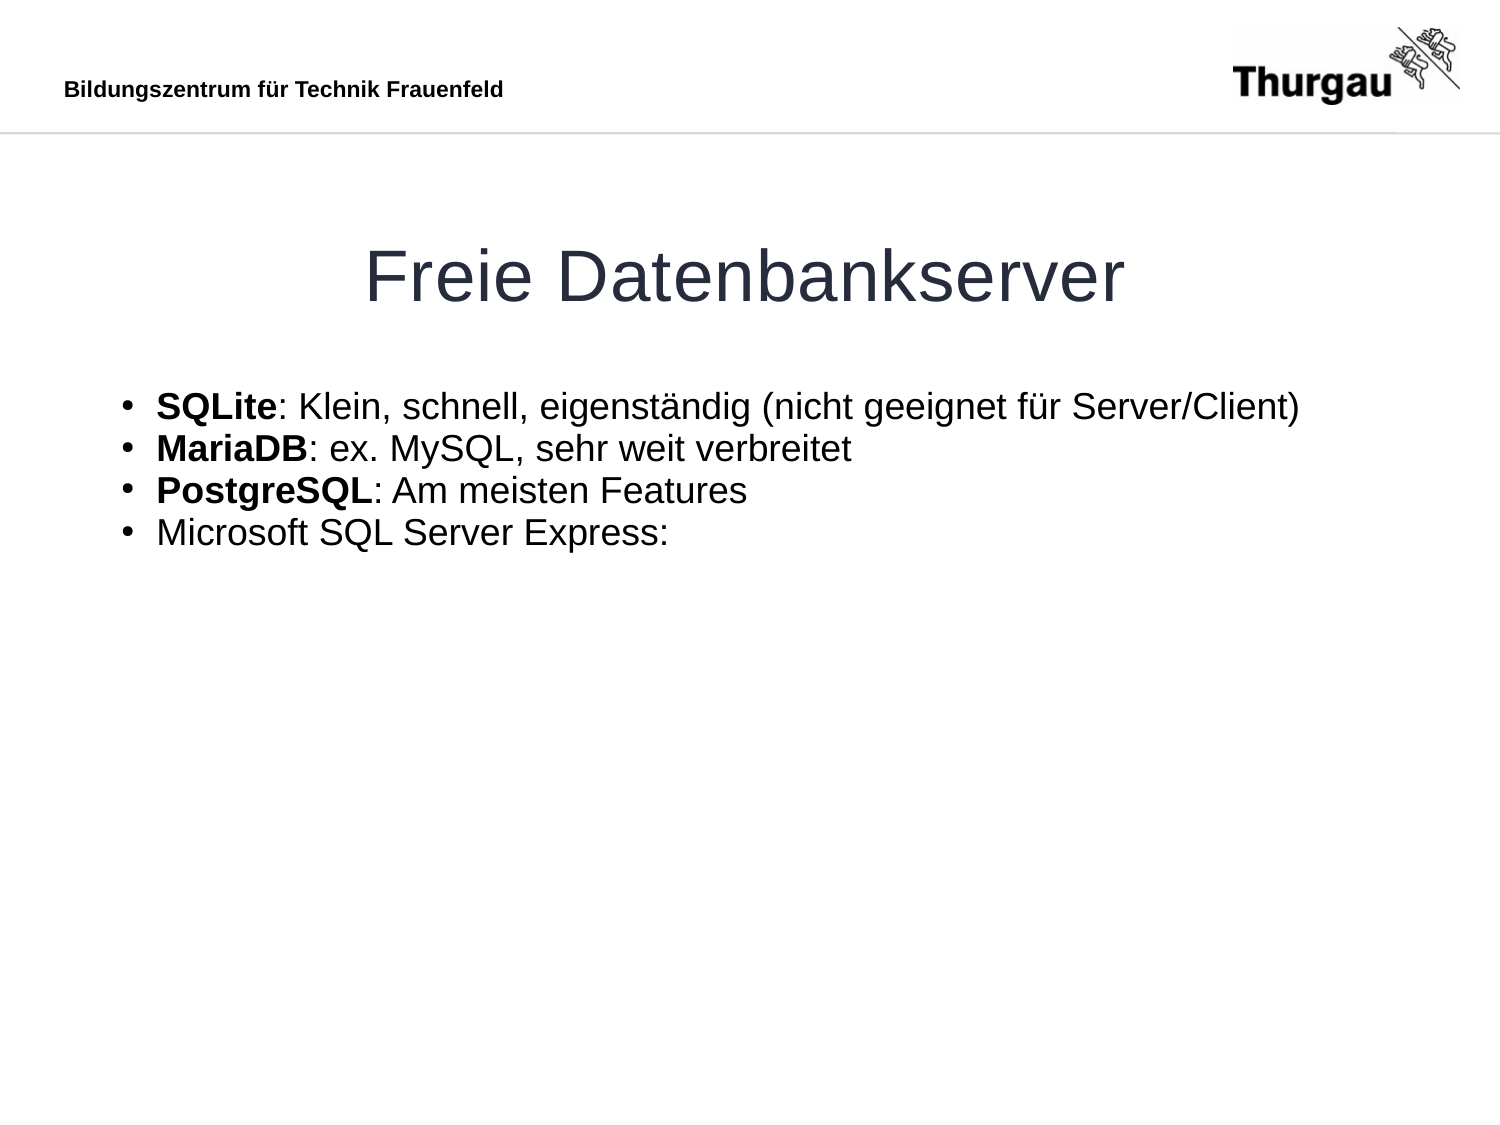

Bildungszentrum für Technik Frauenfeld
Freie Datenbankserver
SQLite: Klein, schnell, eigenständig (nicht geeignet für Server/Client)
MariaDB: ex. MySQL, sehr weit verbreitet
PostgreSQL: Am meisten Features
Microsoft SQL Server Express: